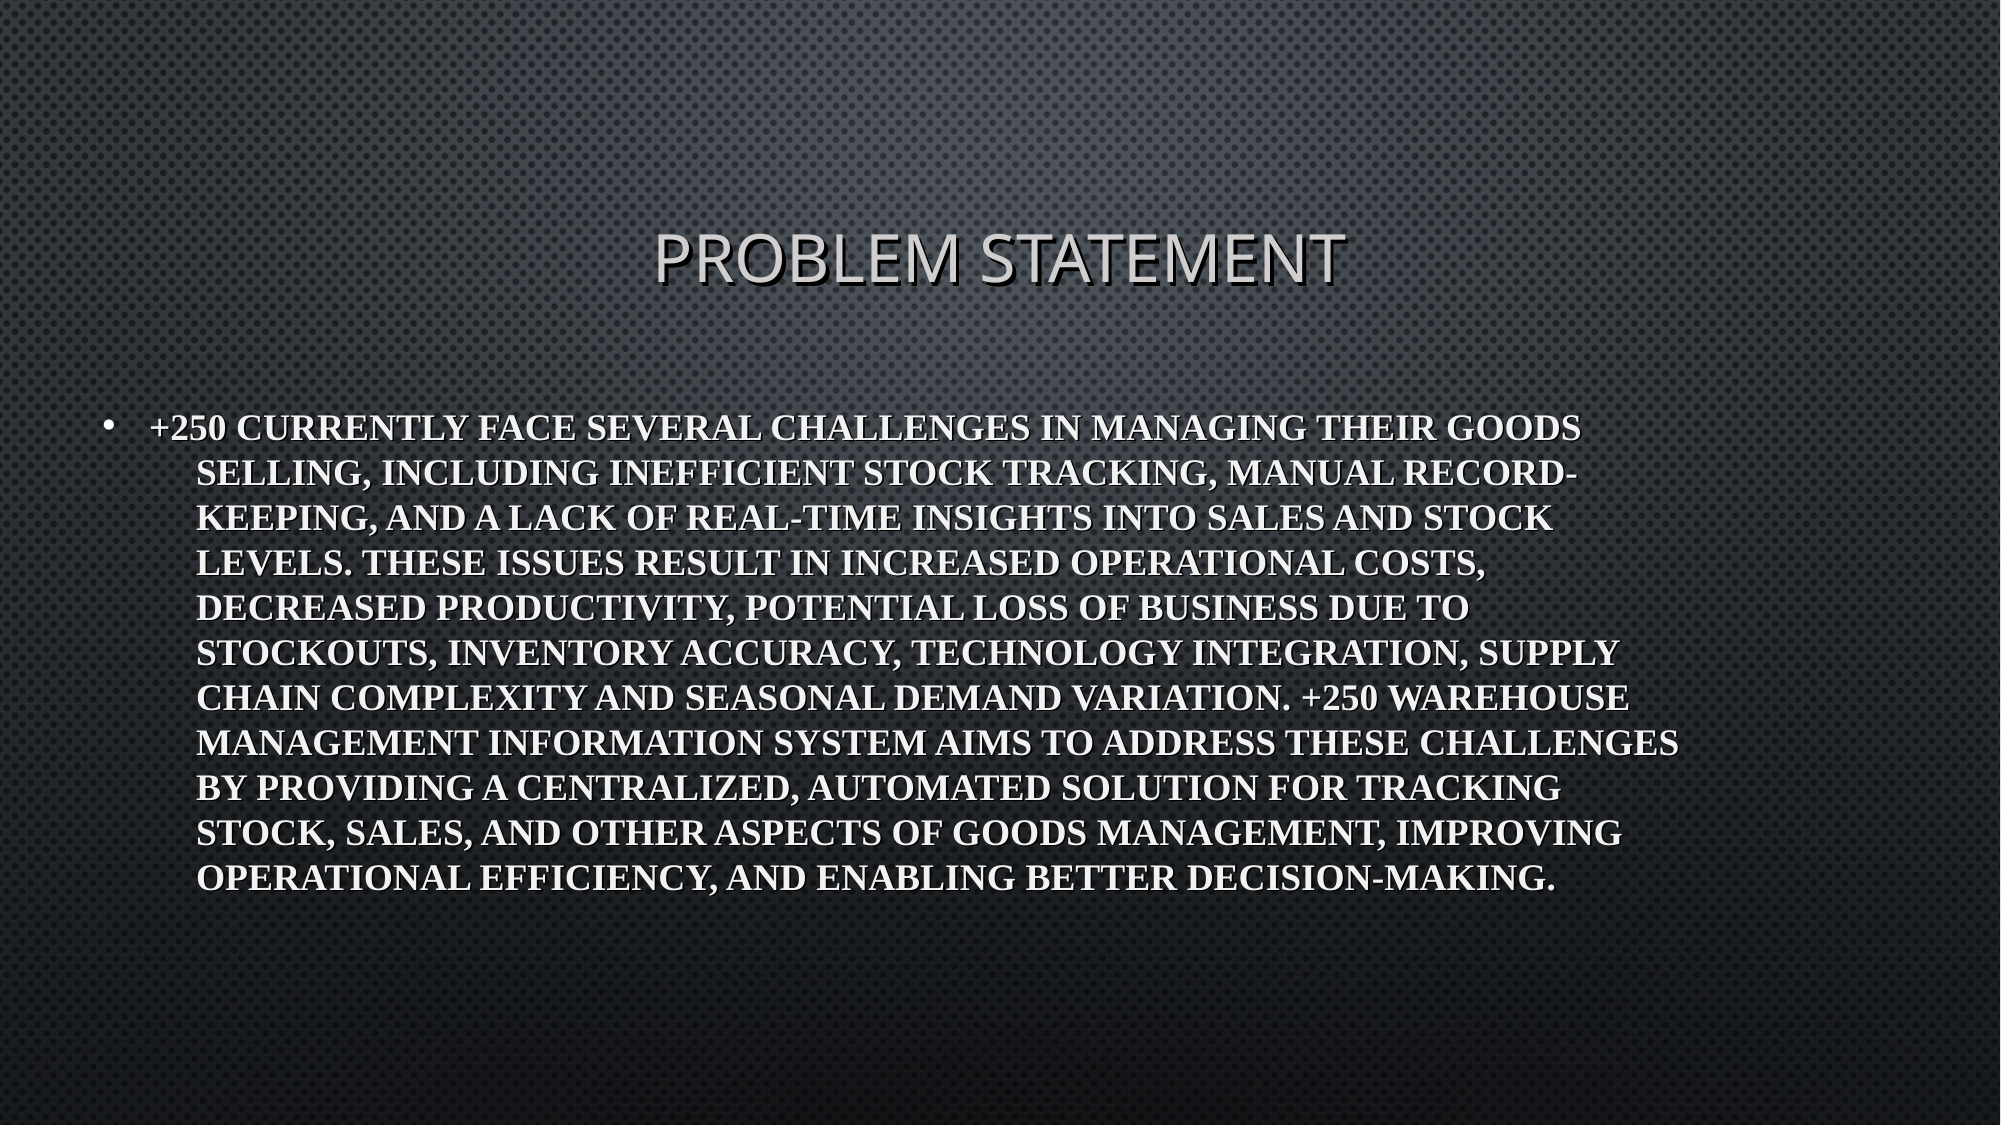

# Problem statement
+250 currently face several challenges in managing their goods selling, including inefficient stock tracking, manual record-keeping, and a lack of real-time insights into sales and stock levels. These issues result in increased operational costs, decreased productivity, potential loss of business due to stockouts, inventory accuracy, technology integration, supply chain complexity and seasonal demand variation. +250 warehouse Management Information System aims to address these challenges by providing a centralized, automated solution for tracking stock, sales, and other aspects of goods management, improving operational efficiency, and enabling better decision-making.